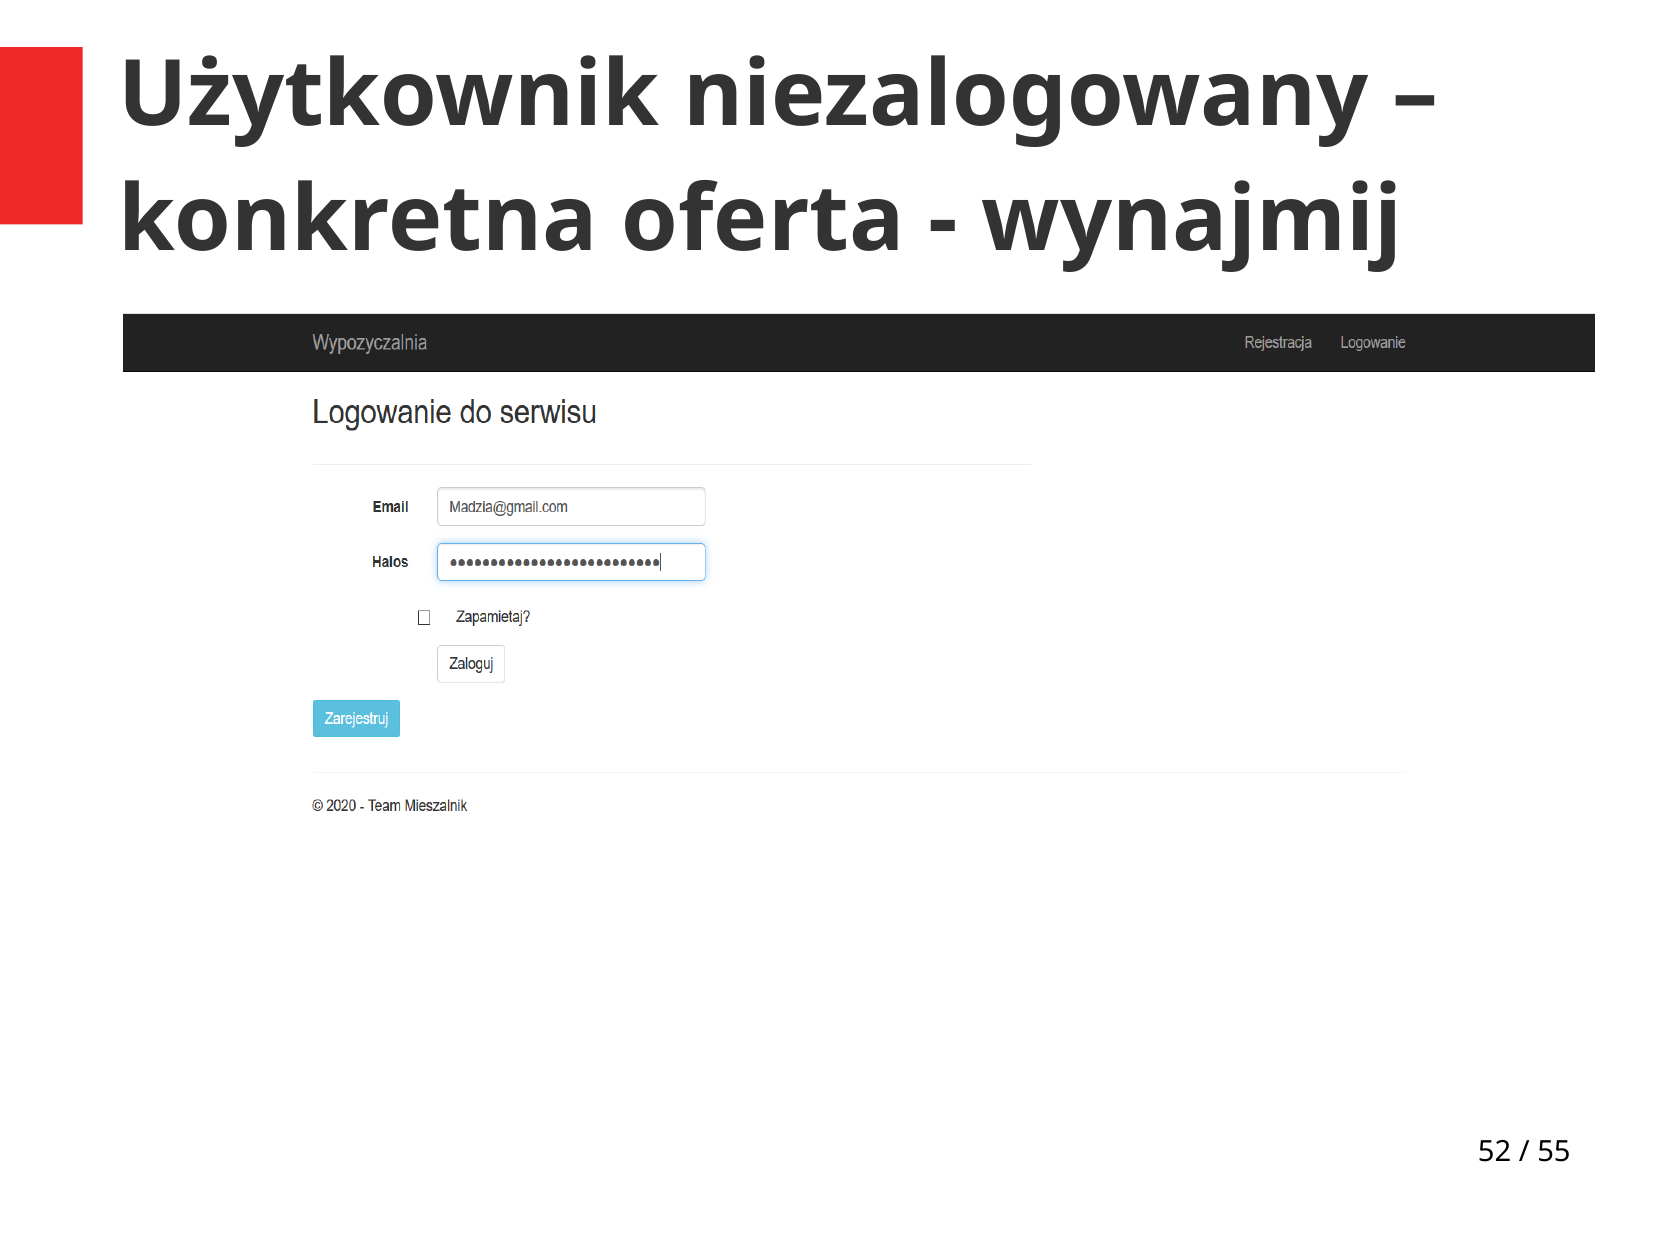

# Użytkownik niezalogowany – konkretna oferta - wynajmij
52